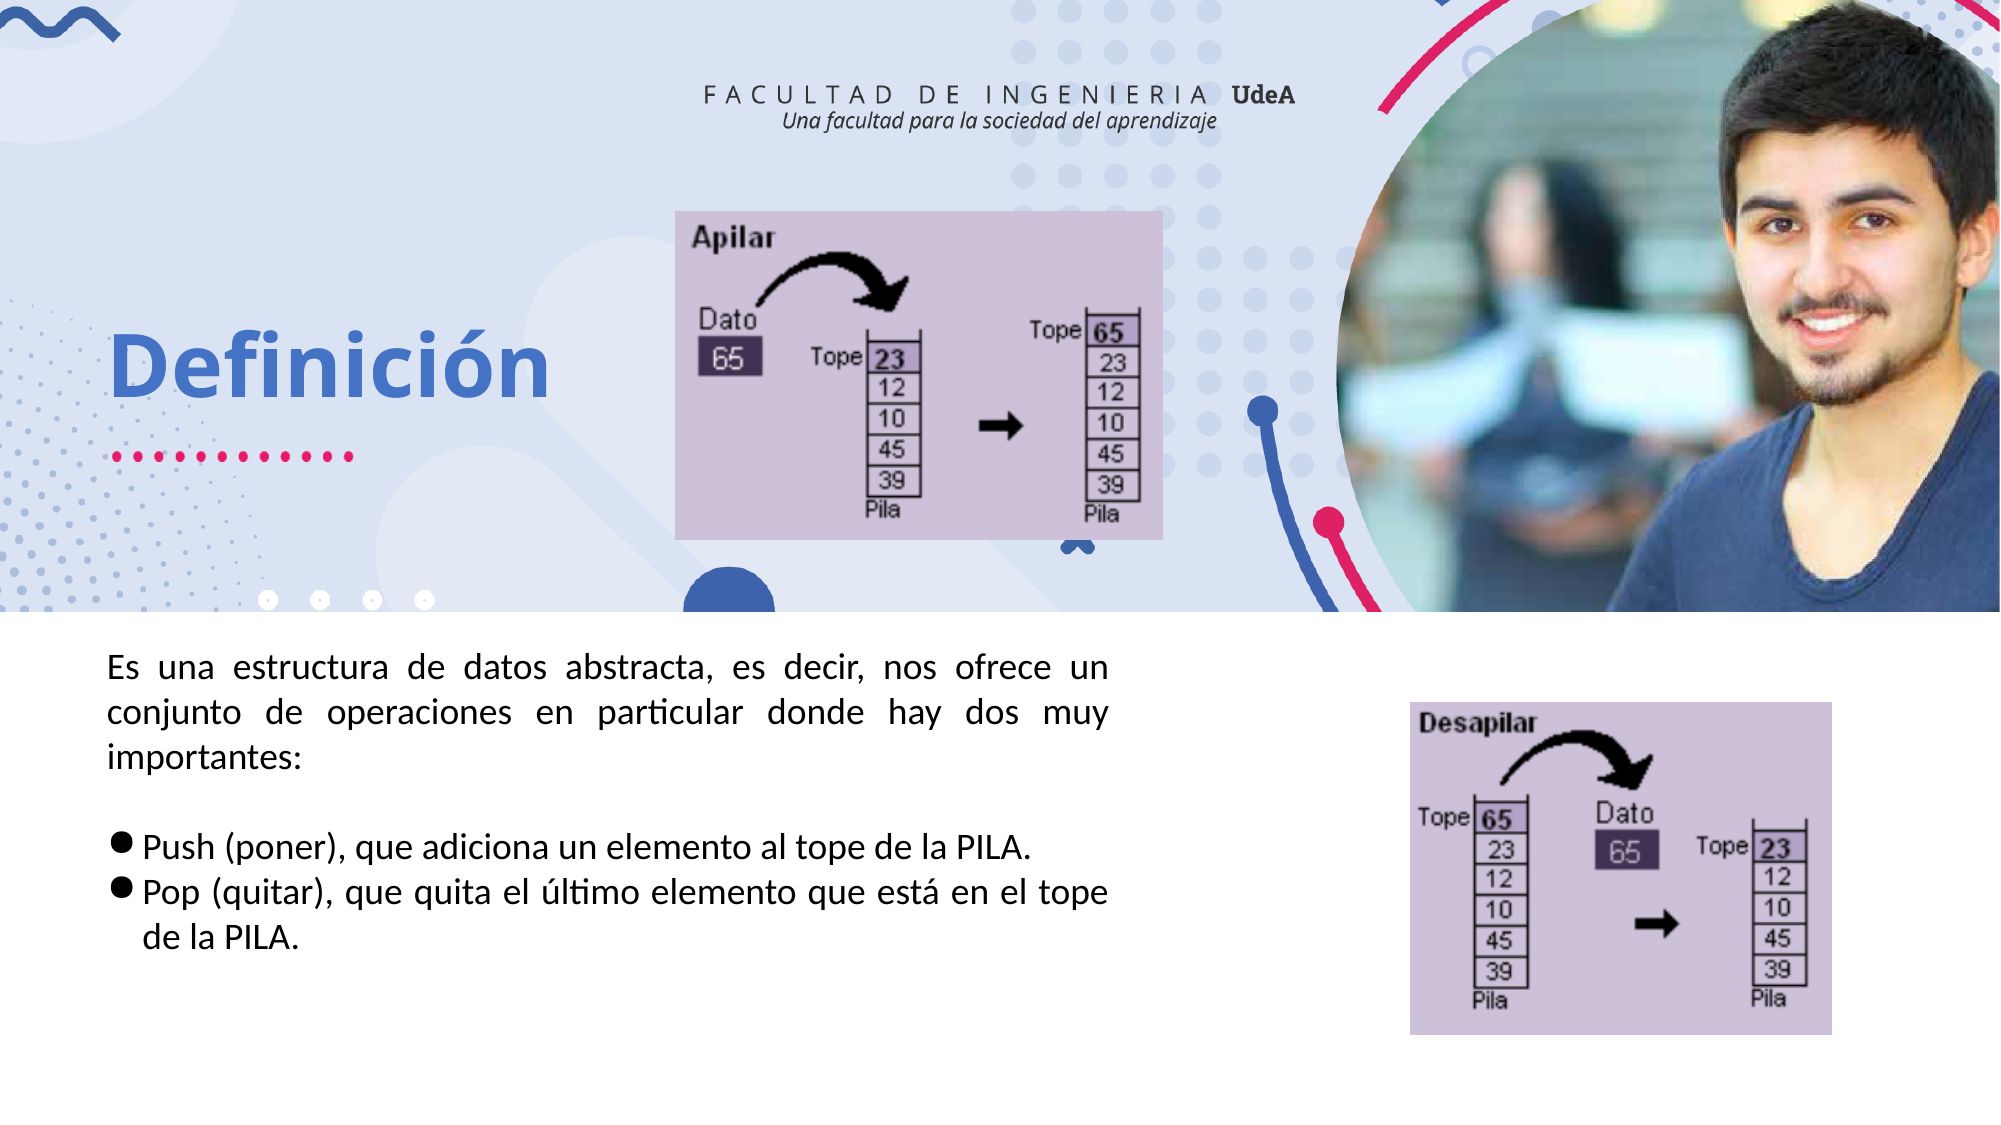

Definición
Es una estructura de datos abstracta, es decir, nos ofrece un conjunto de operaciones en particular donde hay dos muy importantes:
Push (poner), que adiciona un elemento al tope de la PILA.
Pop (quitar), que quita el último elemento que está en el tope de la PILA.